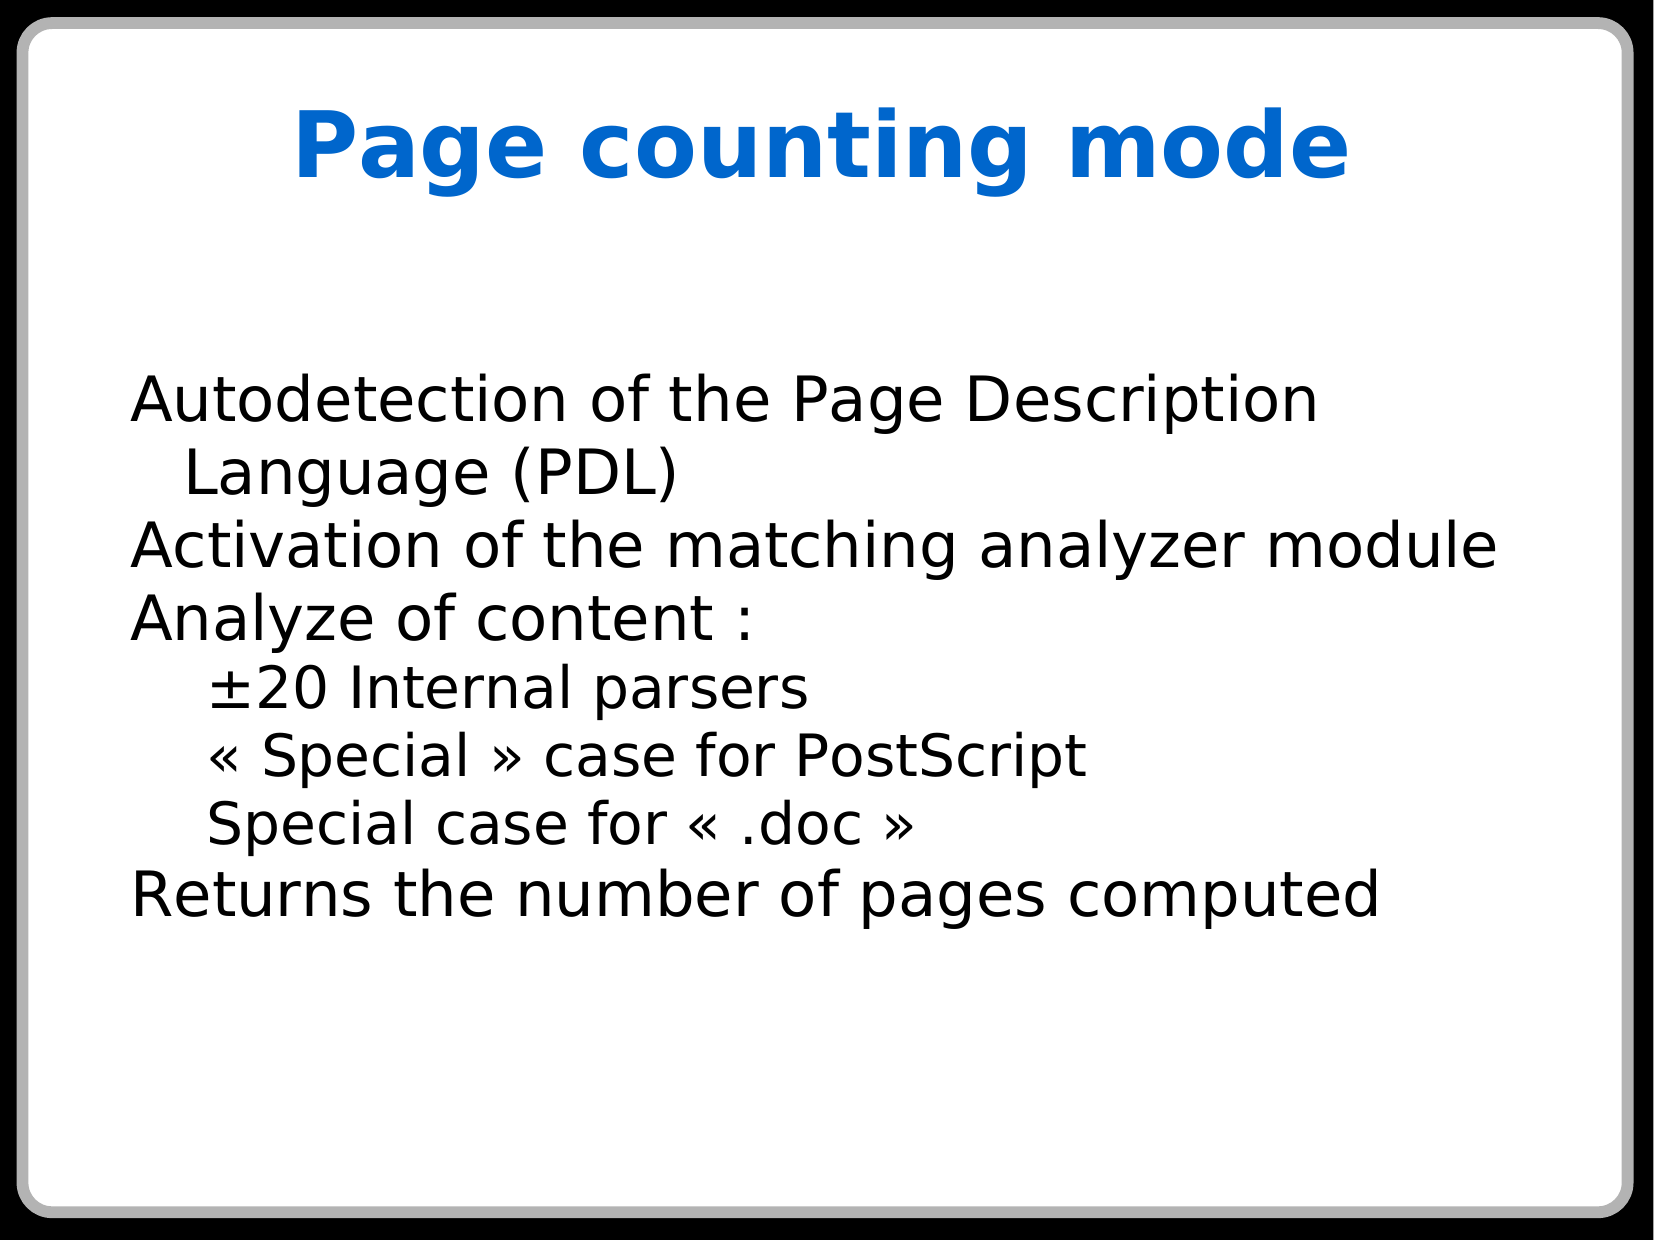

# Page counting mode
Autodetection of the Page Description Language (PDL)
Activation of the matching analyzer module
Analyze of content :
±20 Internal parsers
« Special » case for PostScript
Special case for « .doc »
Returns the number of pages computed